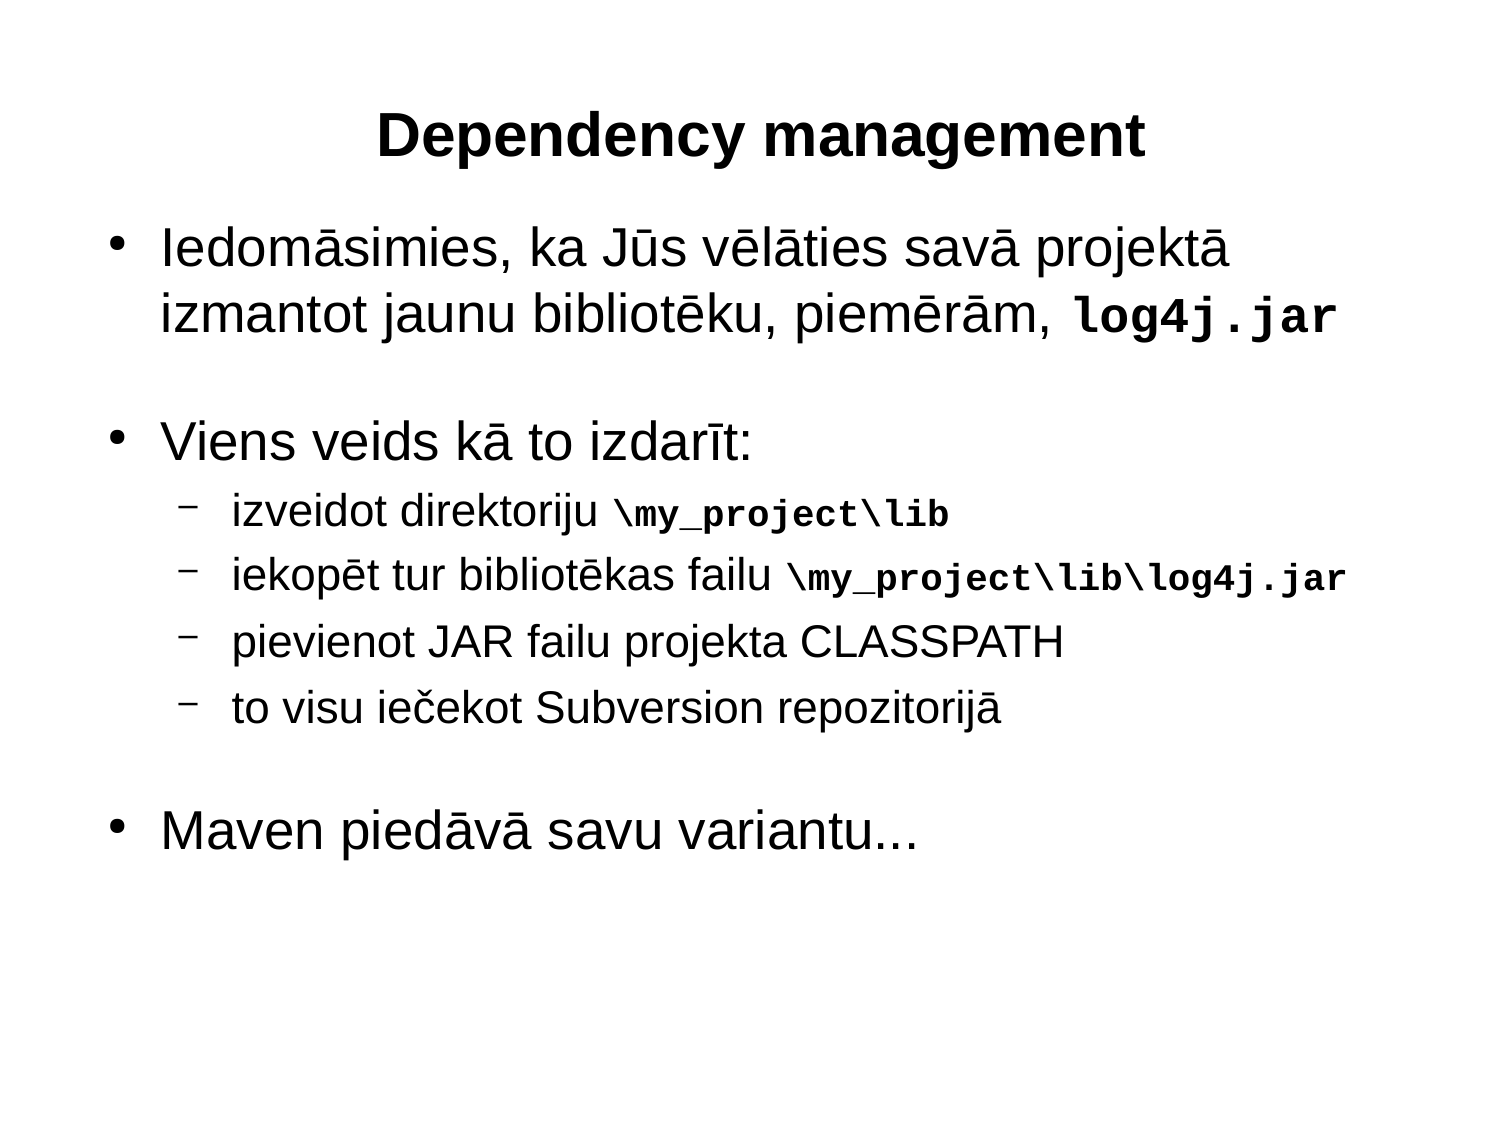

# Dependency management
Iedomāsimies, ka Jūs vēlāties savā projektā izmantot jaunu bibliotēku, piemērām, log4j.jar
Viens veids kā to izdarīt:
izveidot direktoriju \my_project\lib
iekopēt tur bibliotēkas failu \my_project\lib\log4j.jar
pievienot JAR failu projekta CLASSPATH
to visu iečekot Subversion repozitorijā
Maven piedāvā savu variantu...